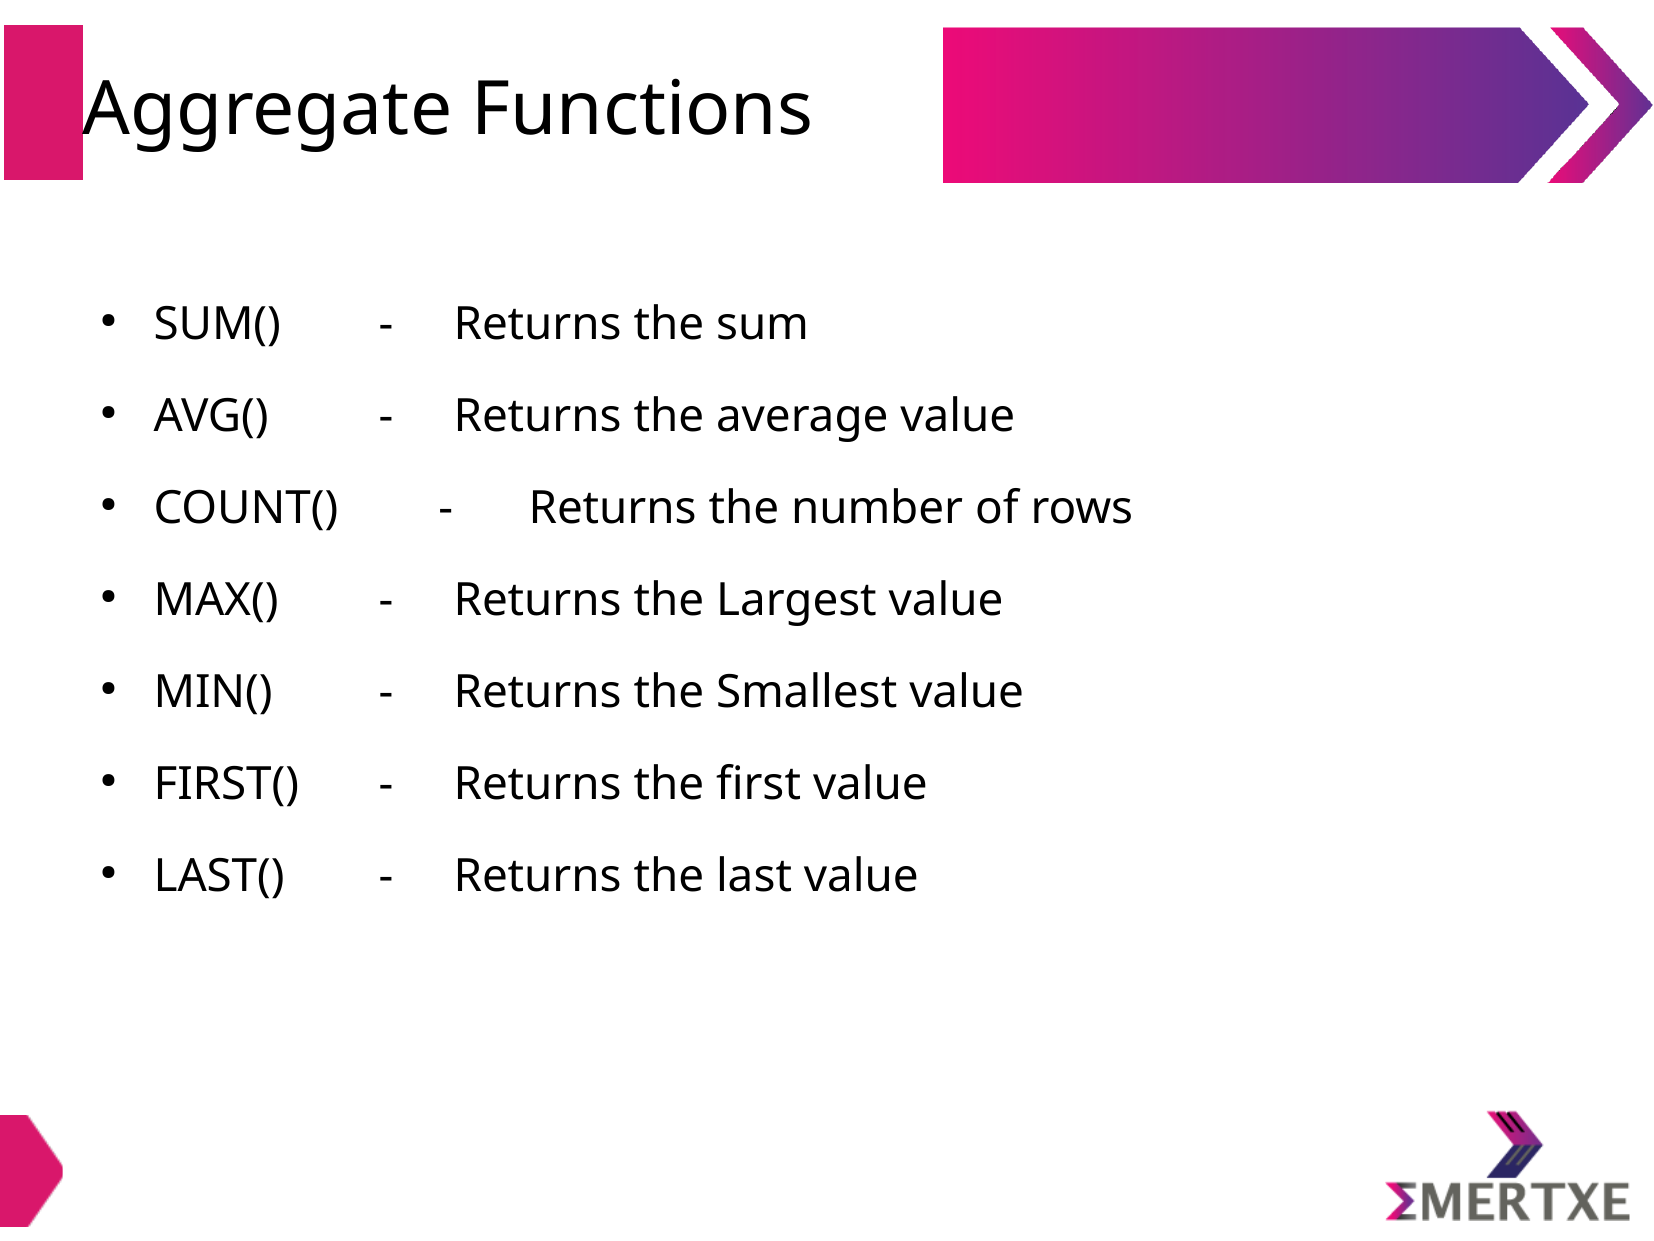

# Aggregate Functions
SUM() 	 	- 	Returns the sum
AVG() 		- 	Returns the average value
COUNT()	 - 	Returns the number of rows
MAX() 		- 	Returns the Largest value
MIN() 	- 	Returns the Smallest value
FIRST() 	- 	Returns the first value
LAST()		- 	Returns the last value